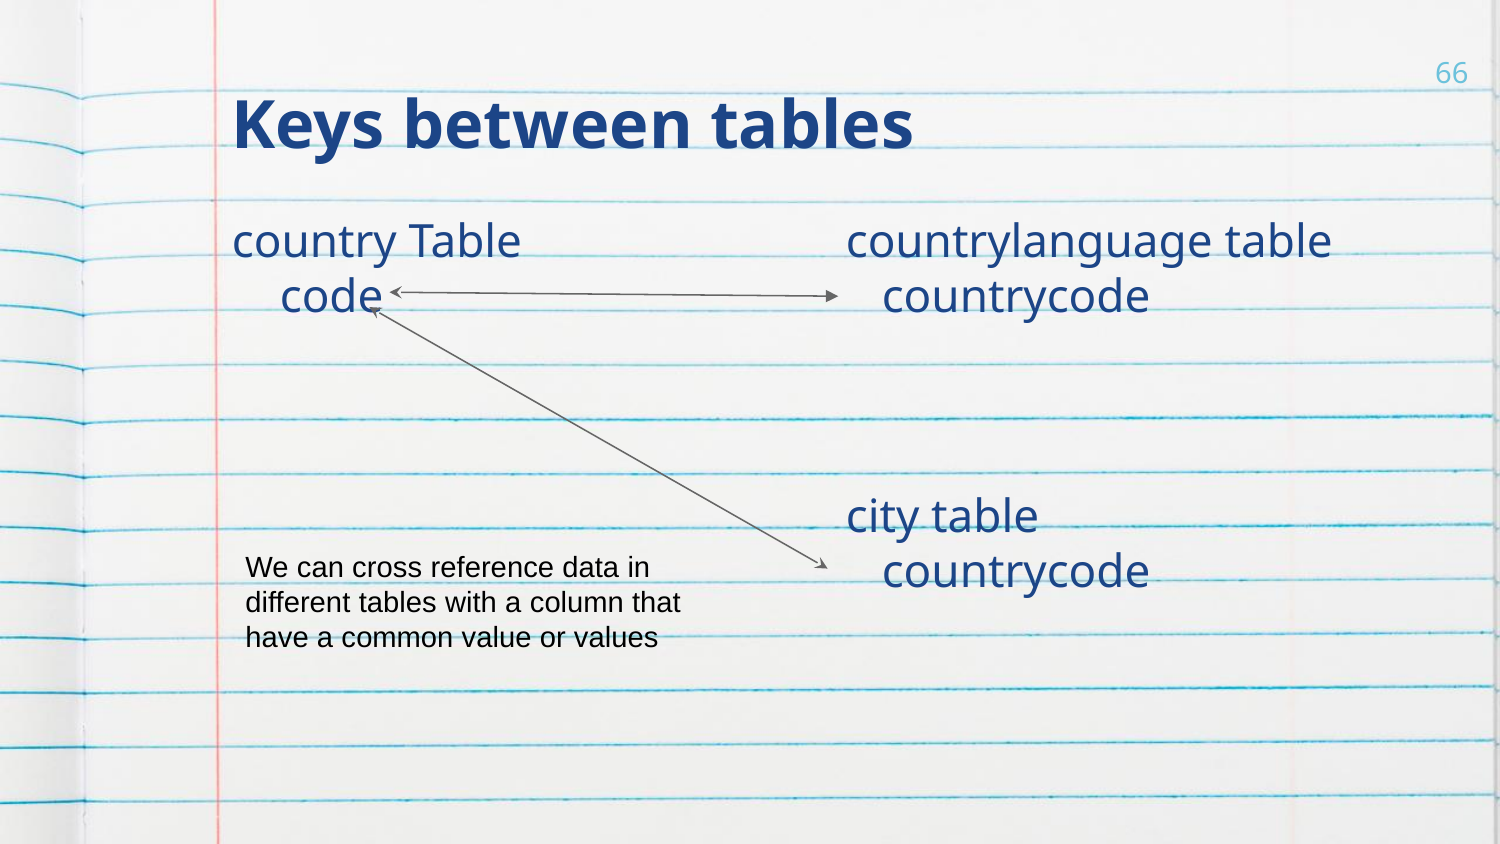

Keys between tables
# country Table
 code
countrylanguage table
 countrycode
city table
 countrycode
We can cross reference data in different tables with a column that have a common value or values